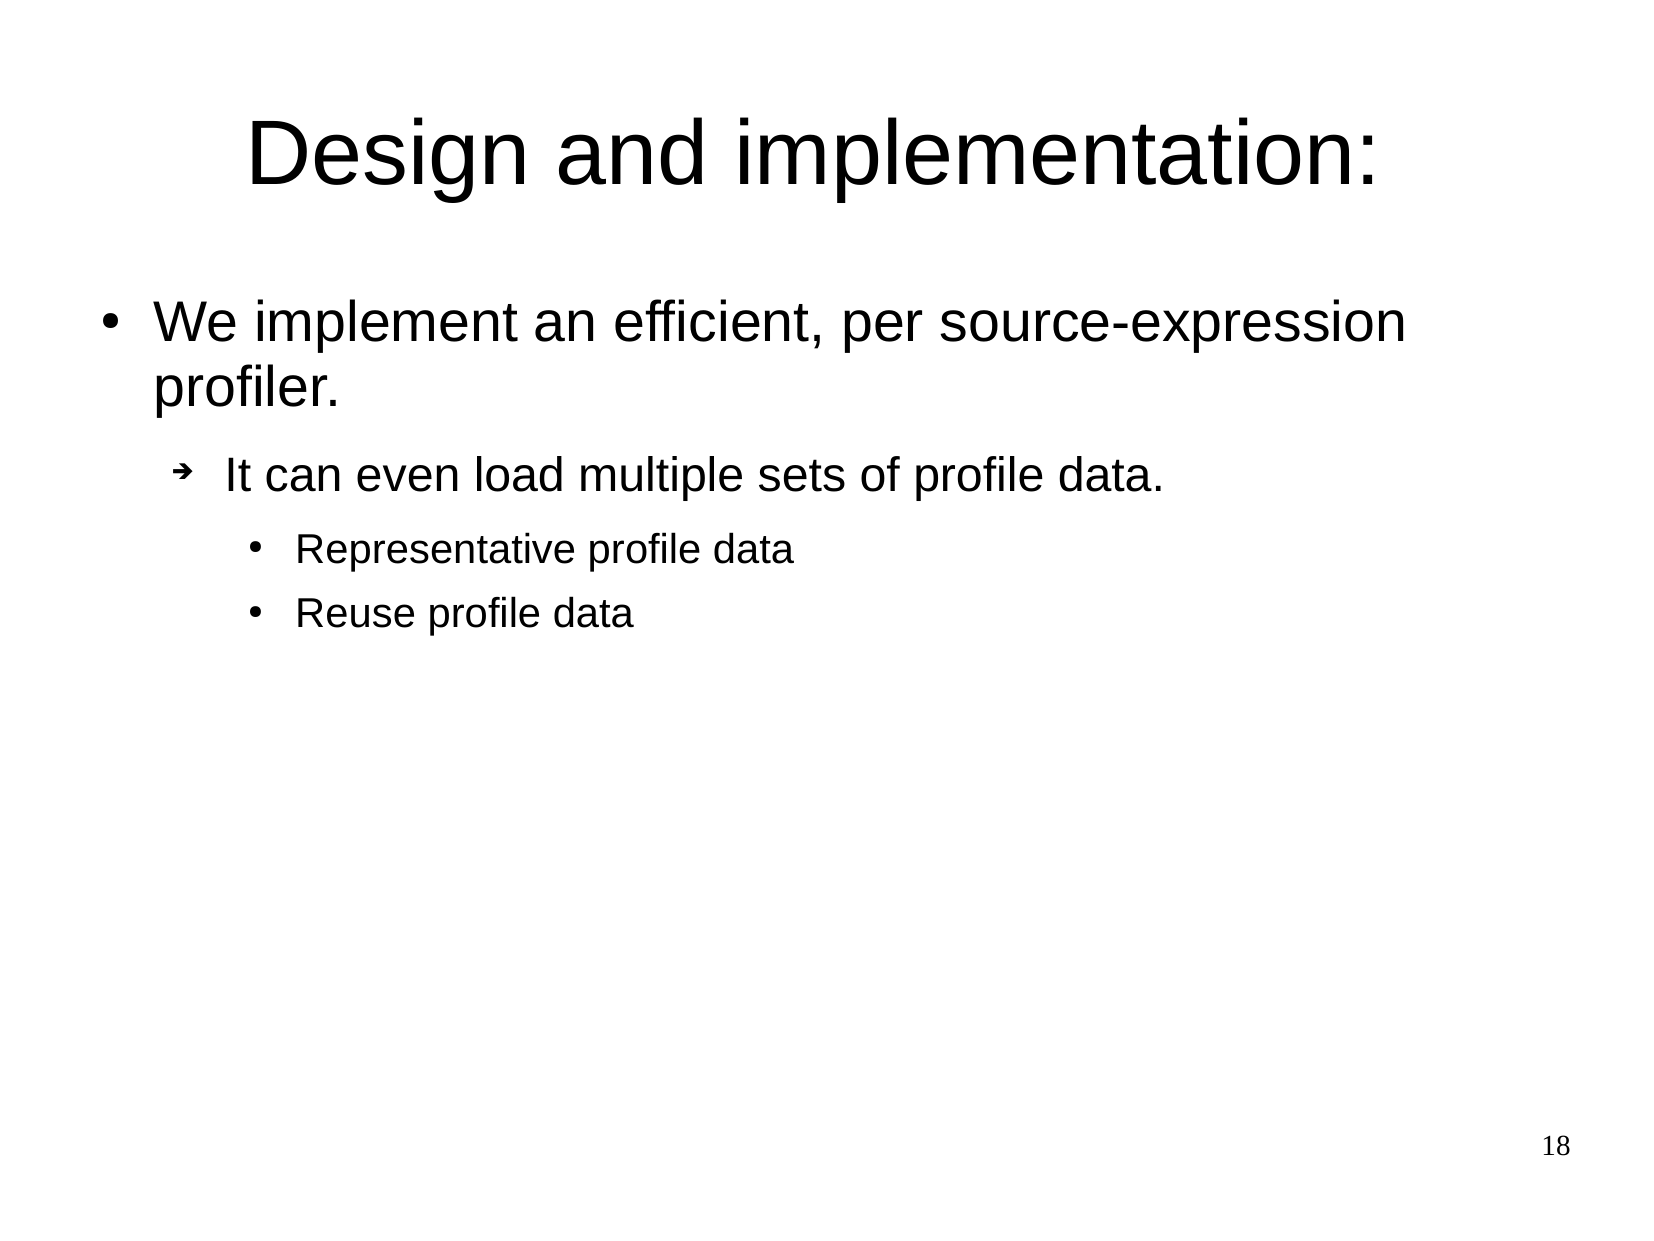

# Design and implementation:
We implement an efficient, per source-expression profiler.
It can even load multiple sets of profile data.
Representative profile data
Reuse profile data
18